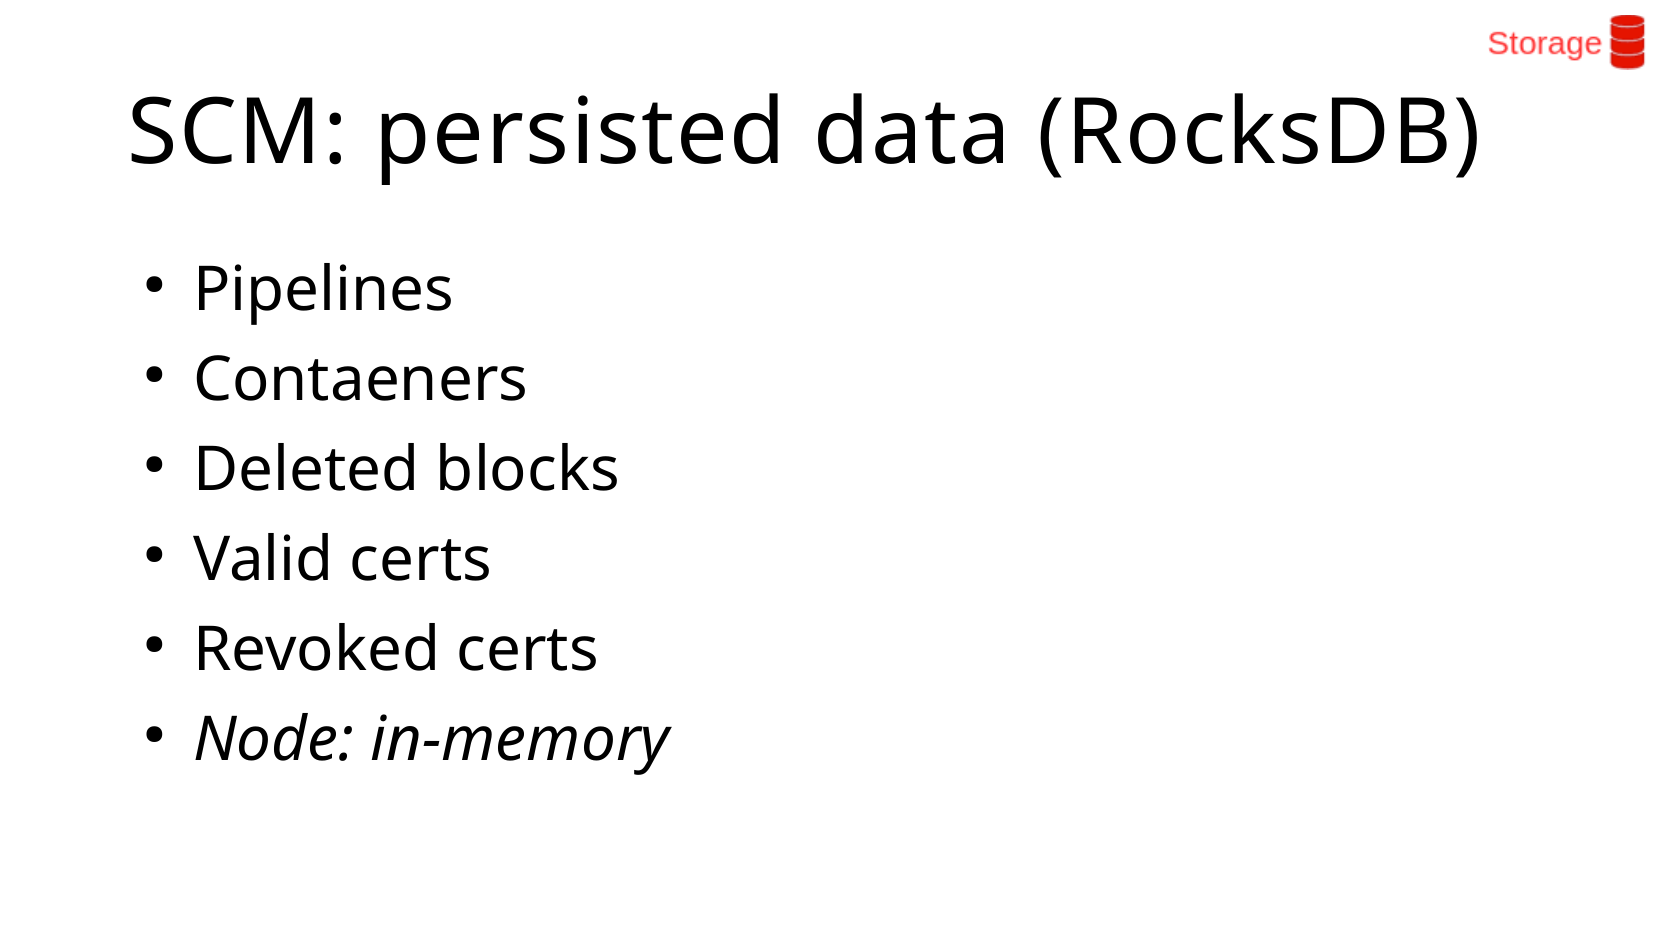

# SCM: persisted data (RocksDB)
Pipelines
Contaeners
Deleted blocks
Valid certs
Revoked certs
Node: in-memory